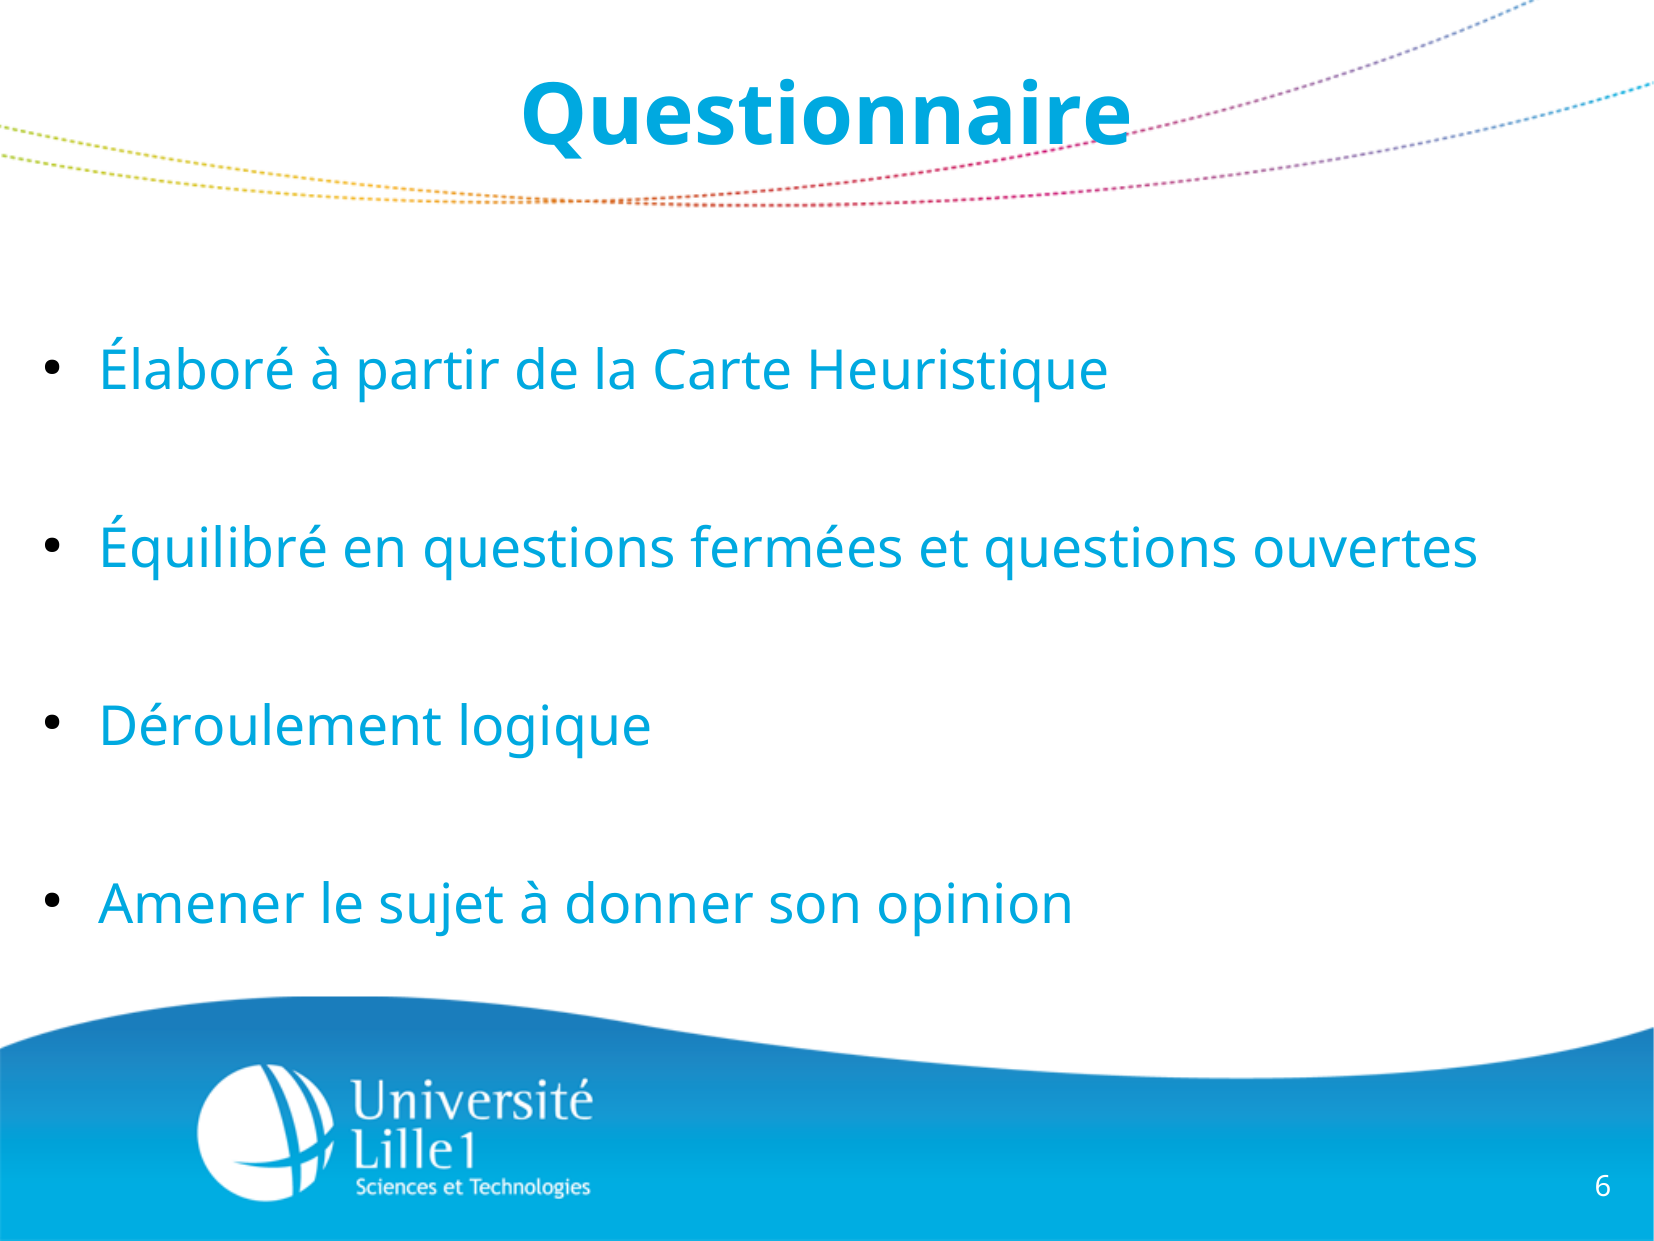

# Questionnaire
Élaboré à partir de la Carte Heuristique
Équilibré en questions fermées et questions ouvertes
Déroulement logique
Amener le sujet à donner son opinion
6